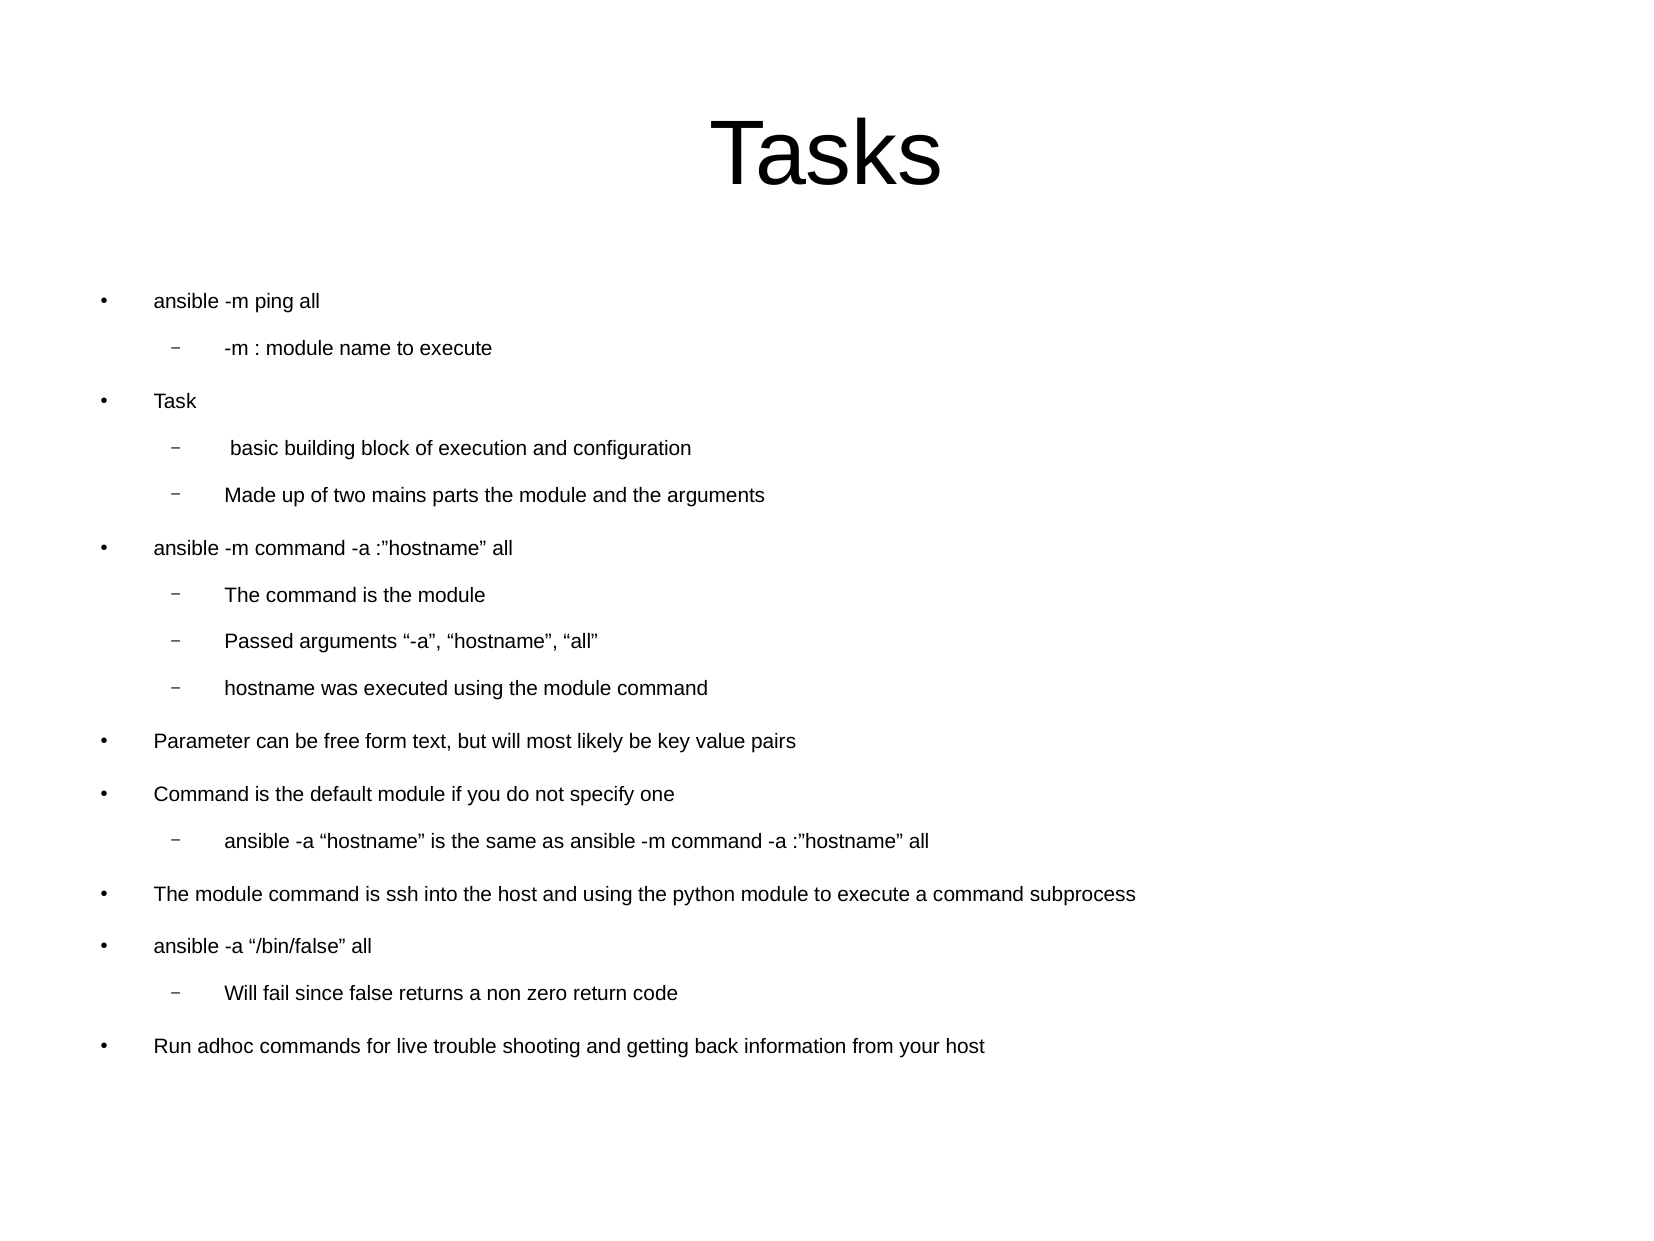

# Tasks
ansible -m ping all
-m : module name to execute
Task
 basic building block of execution and configuration
Made up of two mains parts the module and the arguments
ansible -m command -a :”hostname” all
The command is the module
Passed arguments “-a”, “hostname”, “all”
hostname was executed using the module command
Parameter can be free form text, but will most likely be key value pairs
Command is the default module if you do not specify one
ansible -a “hostname” is the same as ansible -m command -a :”hostname” all
The module command is ssh into the host and using the python module to execute a command subprocess
ansible -a “/bin/false” all
Will fail since false returns a non zero return code
Run adhoc commands for live trouble shooting and getting back information from your host